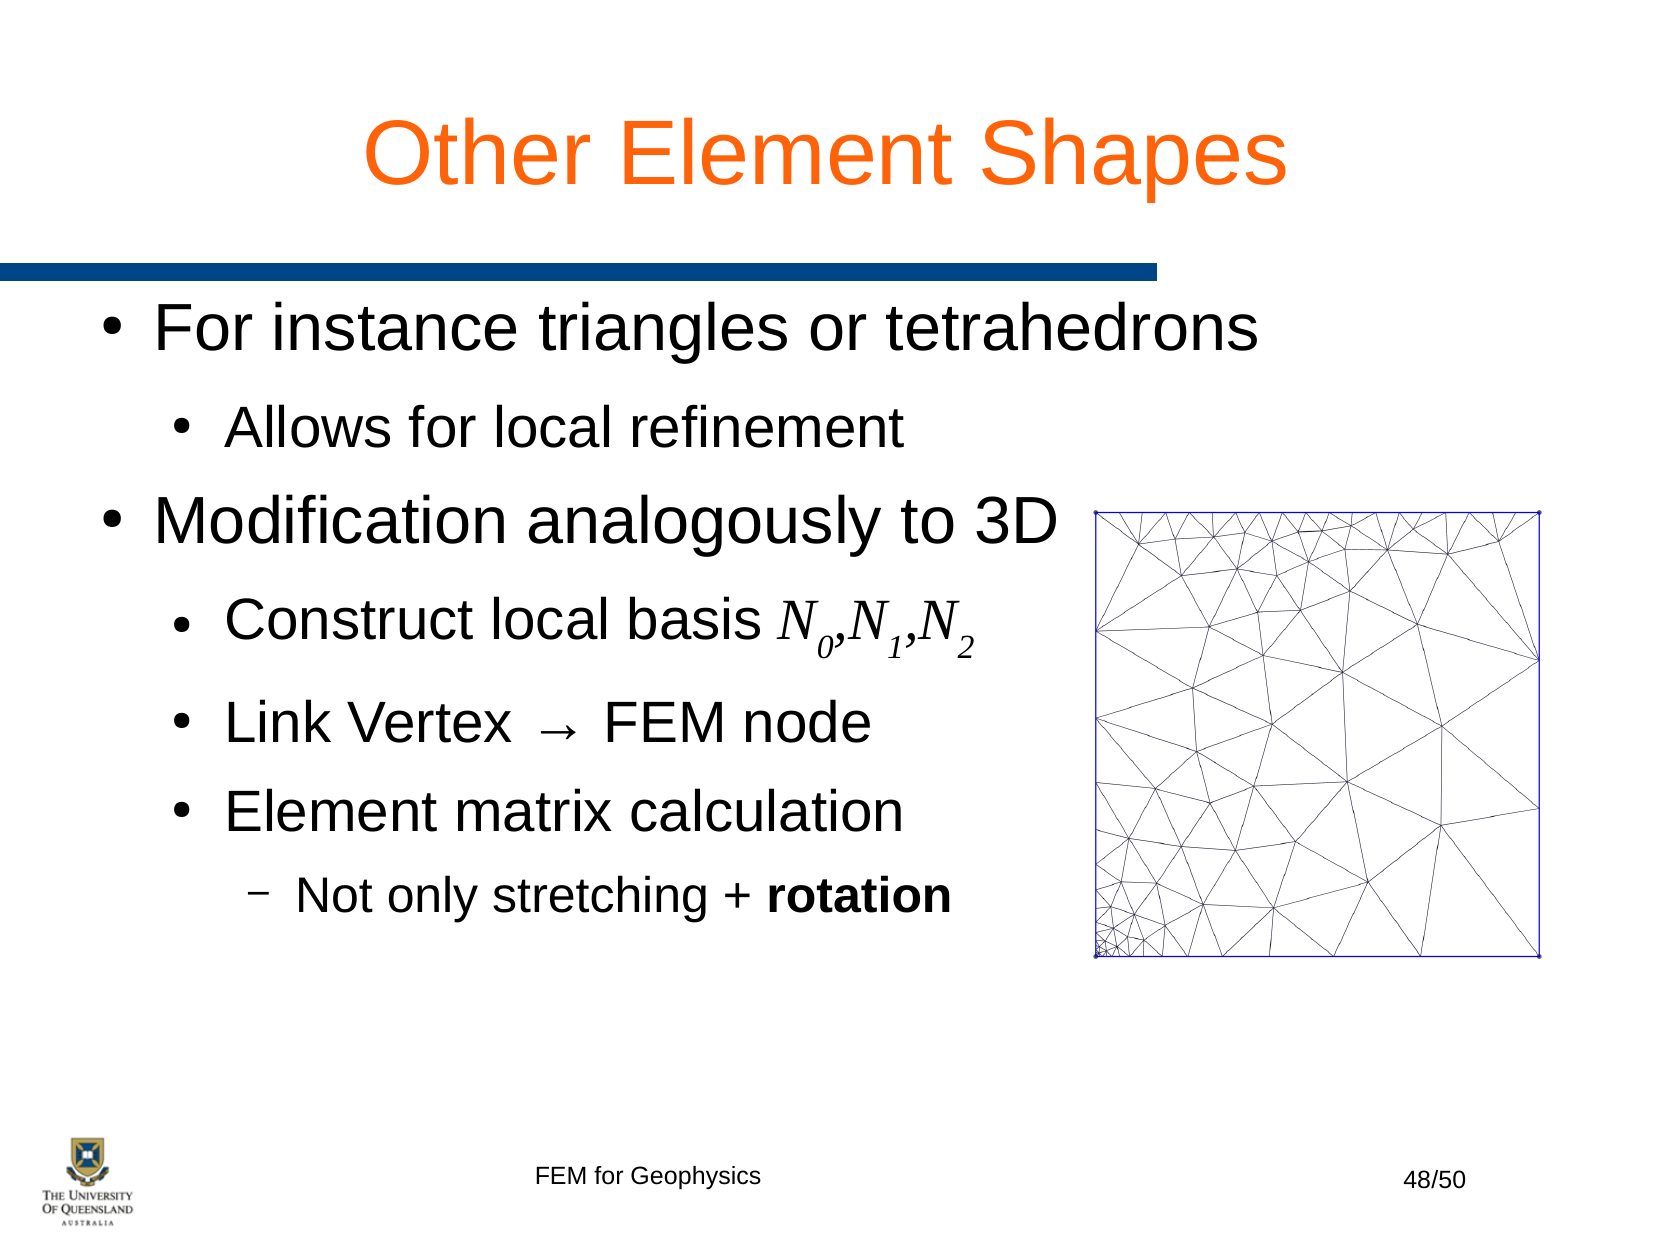

# Other Element Shapes
For instance triangles or tetrahedrons
Allows for local refinement
Modification analogously to 3D
Construct local basis N0,N1,N2
Link Vertex → FEM node
Element matrix calculation
Not only stretching + rotation